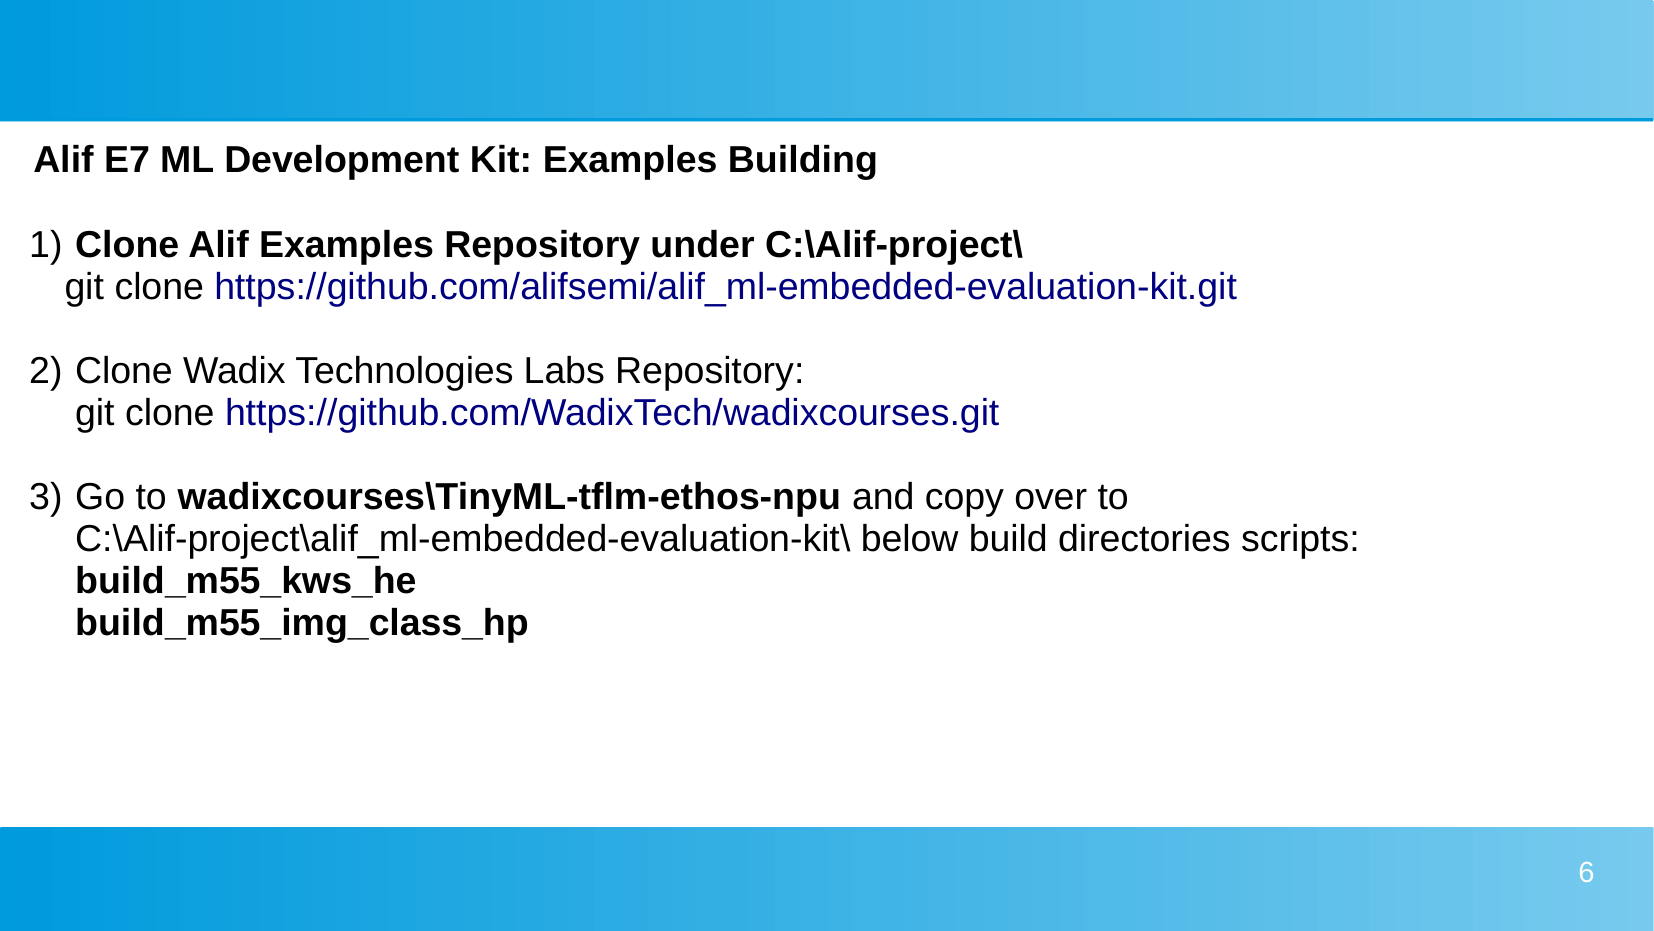

Alif E7 ML Development Kit: Examples Building
 Clone Alif Examples Repository under C:\Alif-project\
git clone https://github.com/alifsemi/alif_ml-embedded-evaluation-kit.git
 Clone Wadix Technologies Labs Repository:
 git clone https://github.com/WadixTech/wadixcourses.git
 Go to wadixcourses\TinyML-tflm-ethos-npu and copy over to
 C:\Alif-project\alif_ml-embedded-evaluation-kit\ below build directories scripts:
 build_m55_kws_he
 build_m55_img_class_hp
6